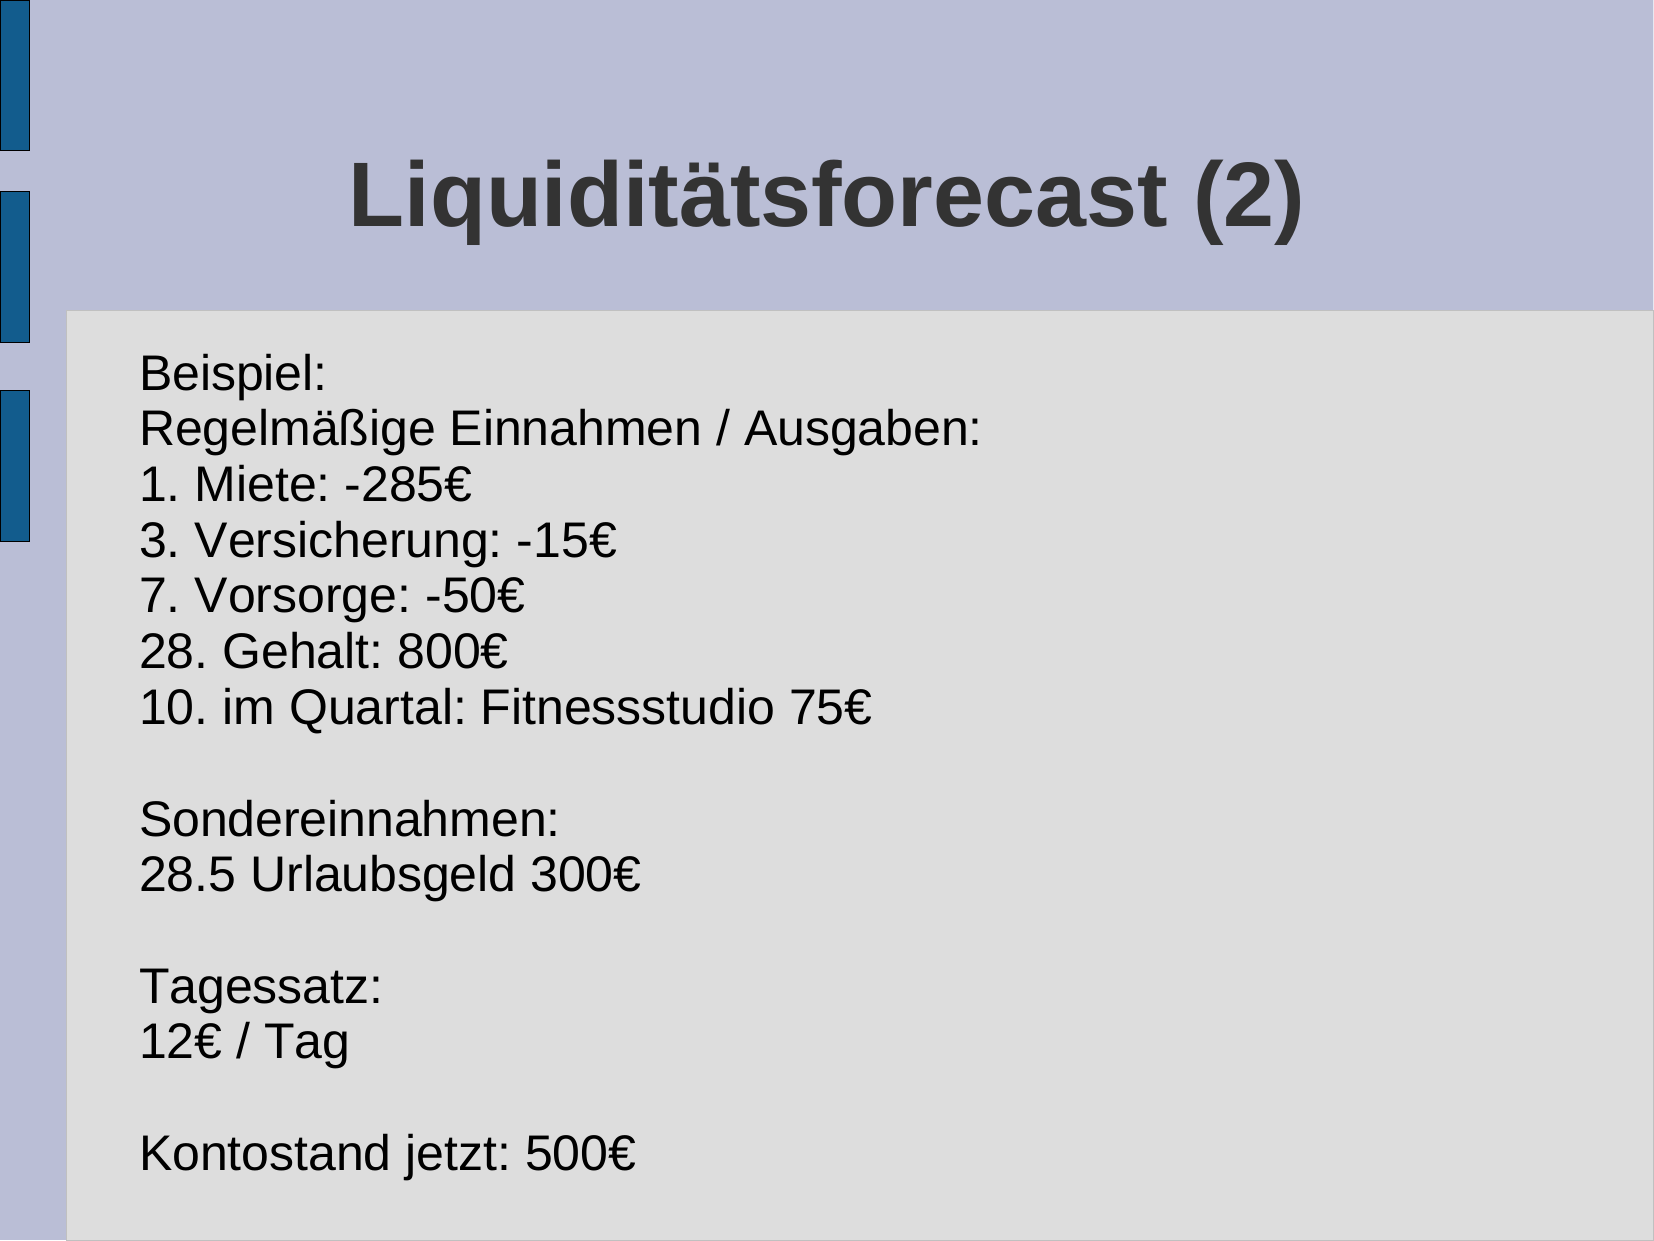

# Liquiditätsforecast (2)
Beispiel:
Regelmäßige Einnahmen / Ausgaben:
1. Miete: -285€
3. Versicherung: -15€
7. Vorsorge: -50€
28. Gehalt: 800€
10. im Quartal: Fitnessstudio 75€
Sondereinnahmen:
28.5 Urlaubsgeld 300€
Tagessatz:
12€ / Tag
Kontostand jetzt: 500€